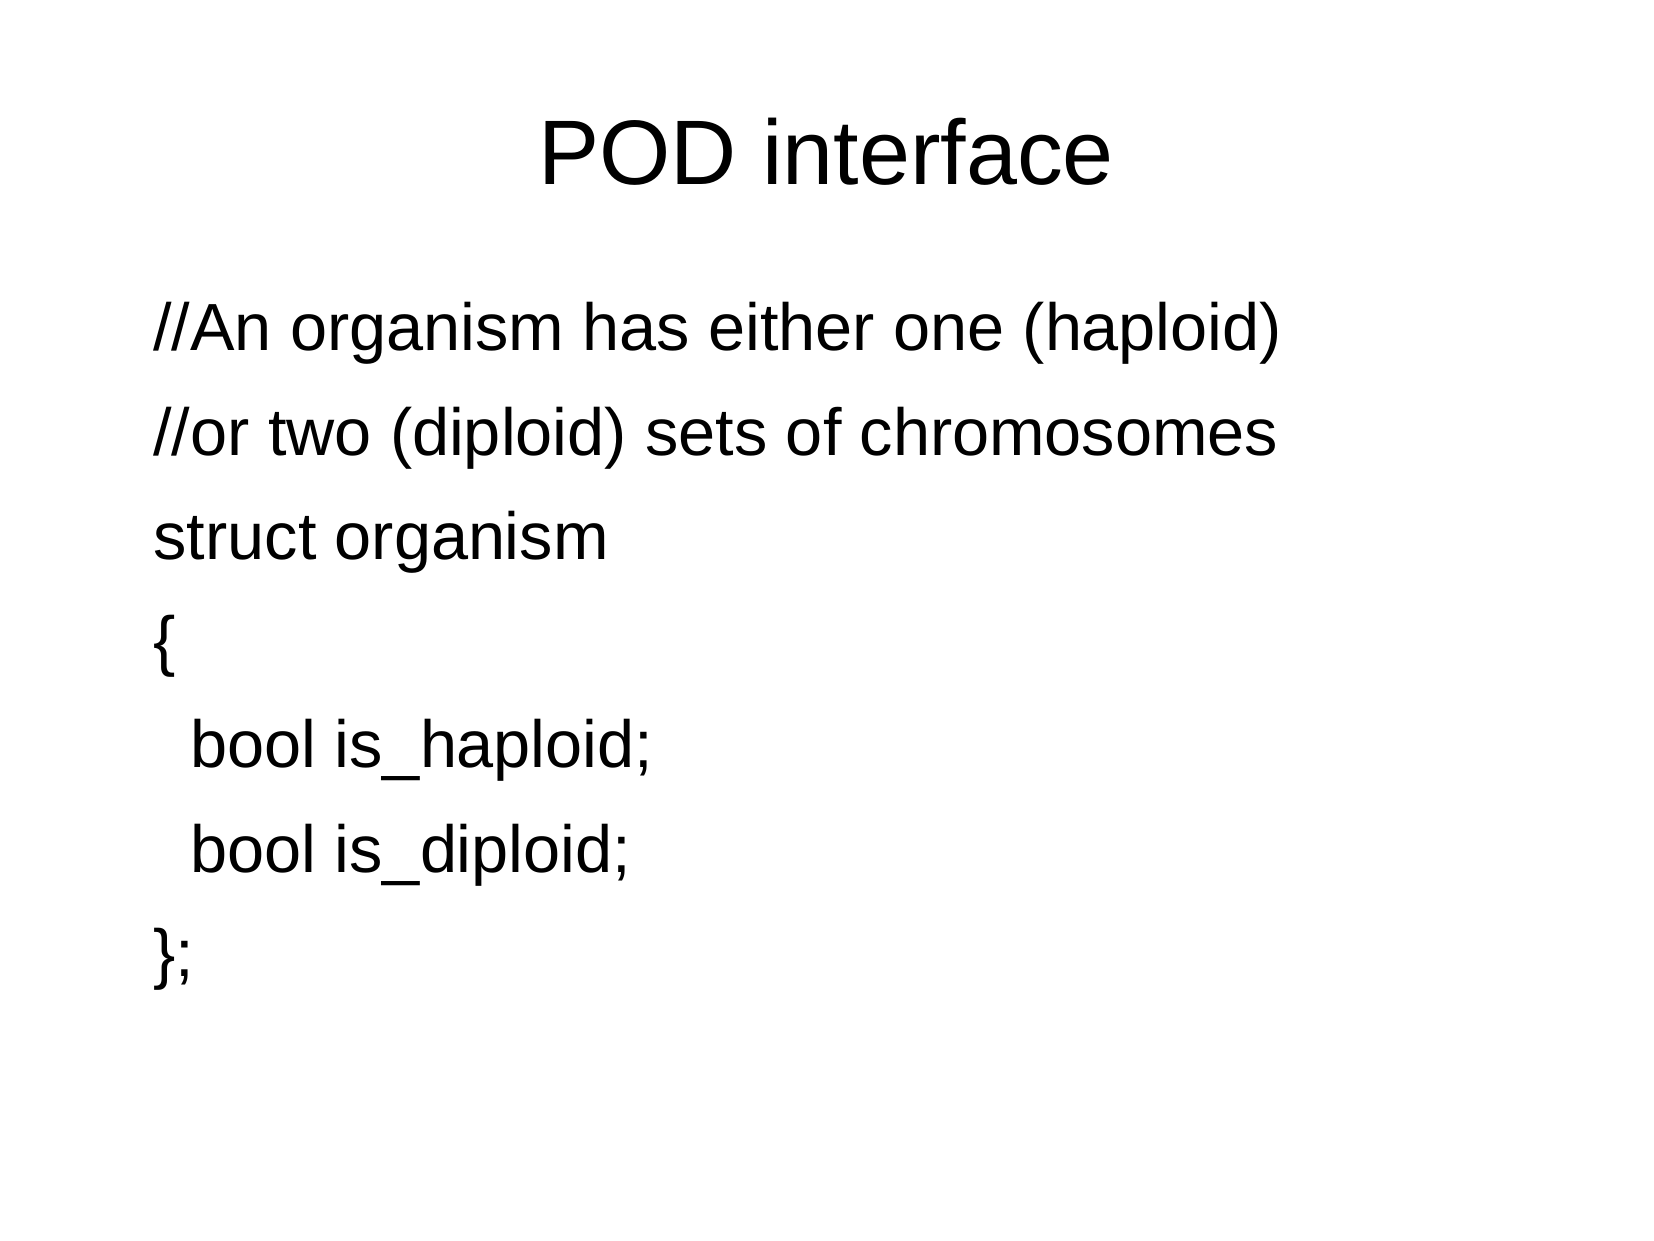

# POD interface
//An organism has either one (haploid)
//or two (diploid) sets of chromosomes
struct organism
{
 bool is_haploid;
 bool is_diploid;
};